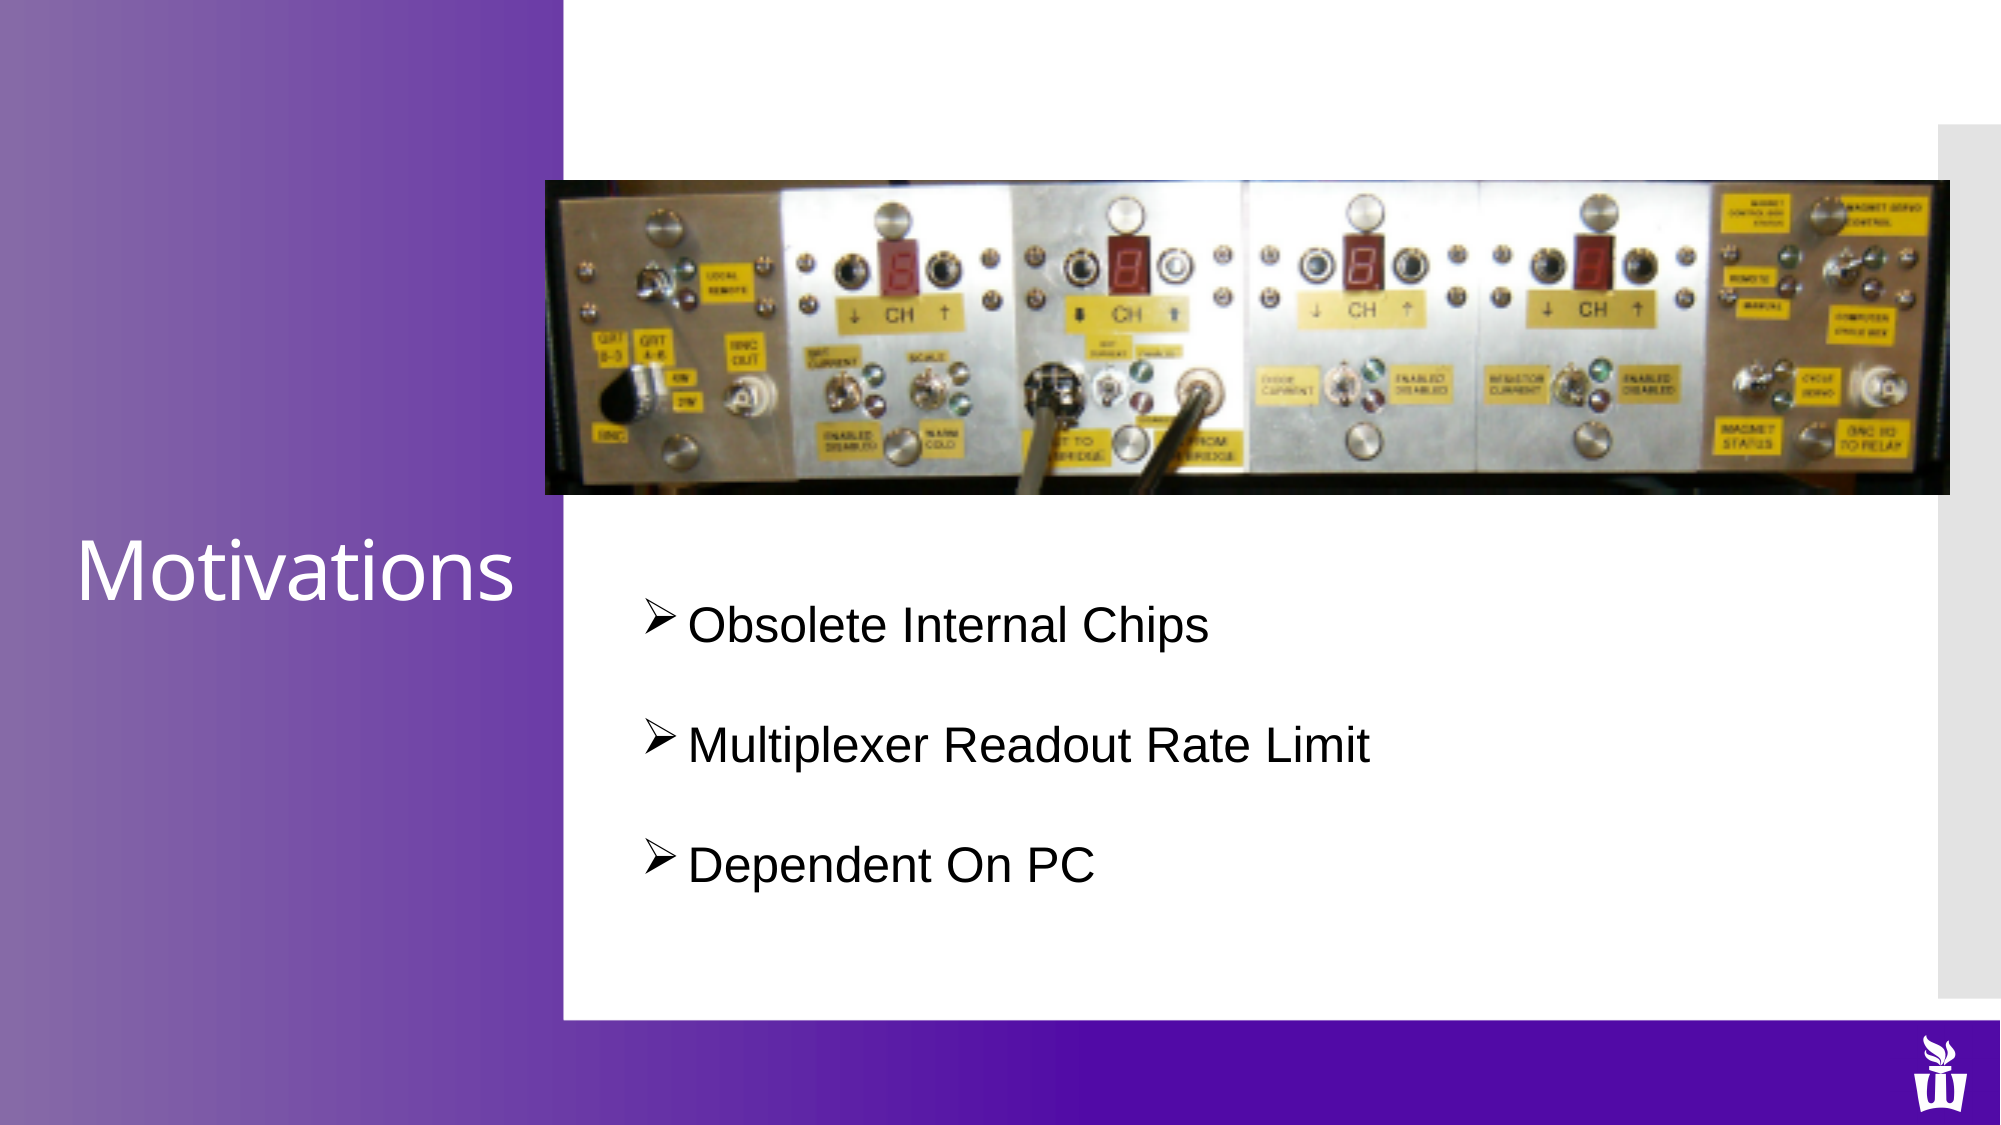

Motivations
Obsolete Internal Chips
Multiplexer Readout Rate Limit
Dependent On PC